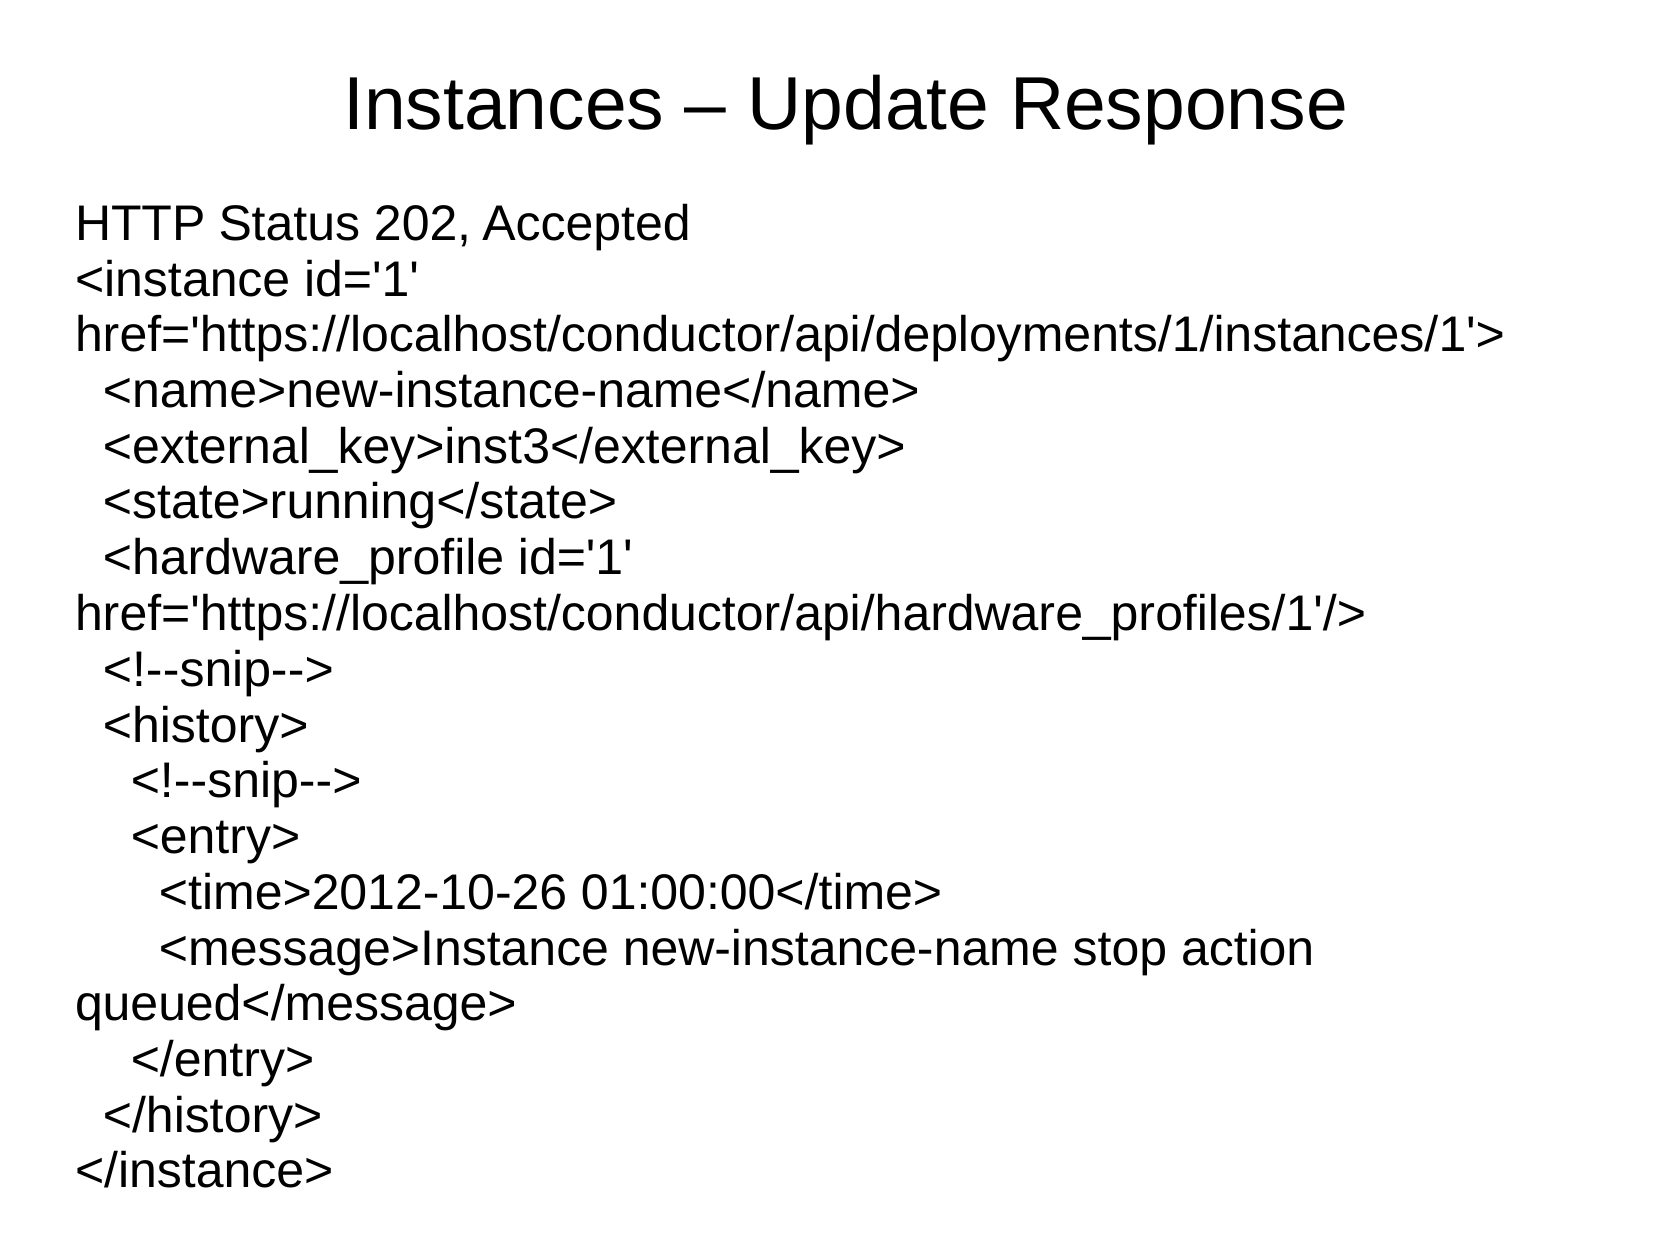

# Instances – Update Response
HTTP Status 202, Accepted
<instance id='1' href='https://localhost/conductor/api/deployments/1/instances/1'>
 <name>new-instance-name</name>
 <external_key>inst3</external_key>
 <state>running</state>
 <hardware_profile id='1' href='https://localhost/conductor/api/hardware_profiles/1'/>
 <!--snip-->
 <history>
 <!--snip-->
 <entry>
 <time>2012-10-26 01:00:00</time>
 <message>Instance new-instance-name stop action queued</message>
 </entry>
 </history>
</instance>